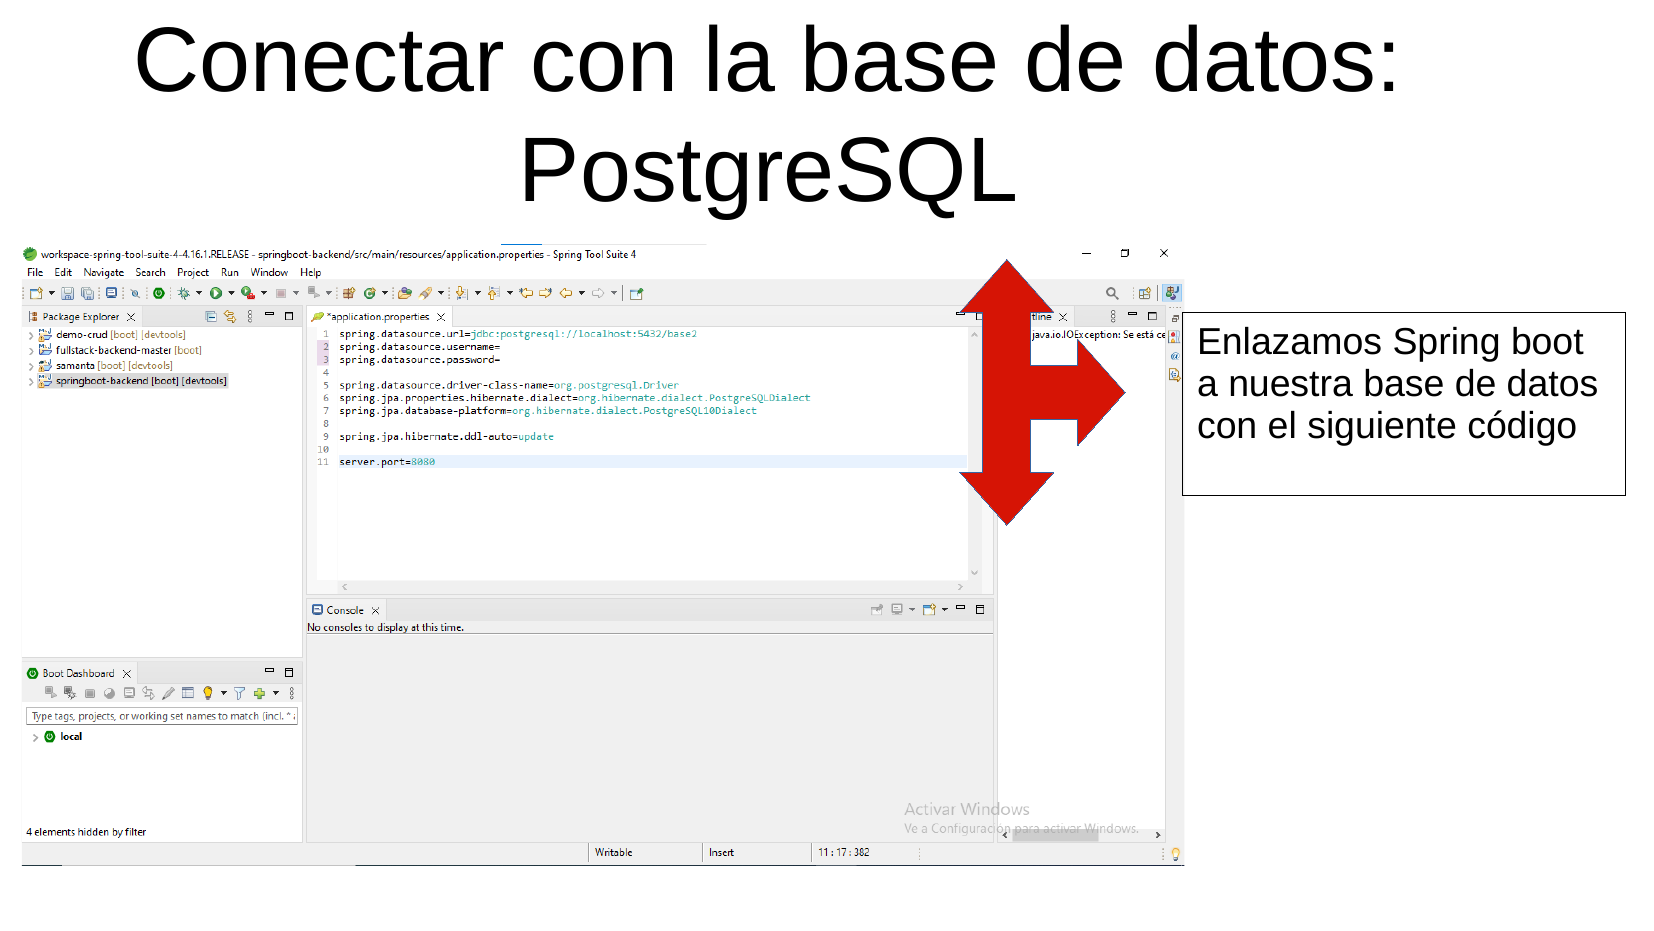

# Conectar con la base de datos: PostgreSQL
Enlazamos Spring boot a nuestra base de datos con el siguiente código